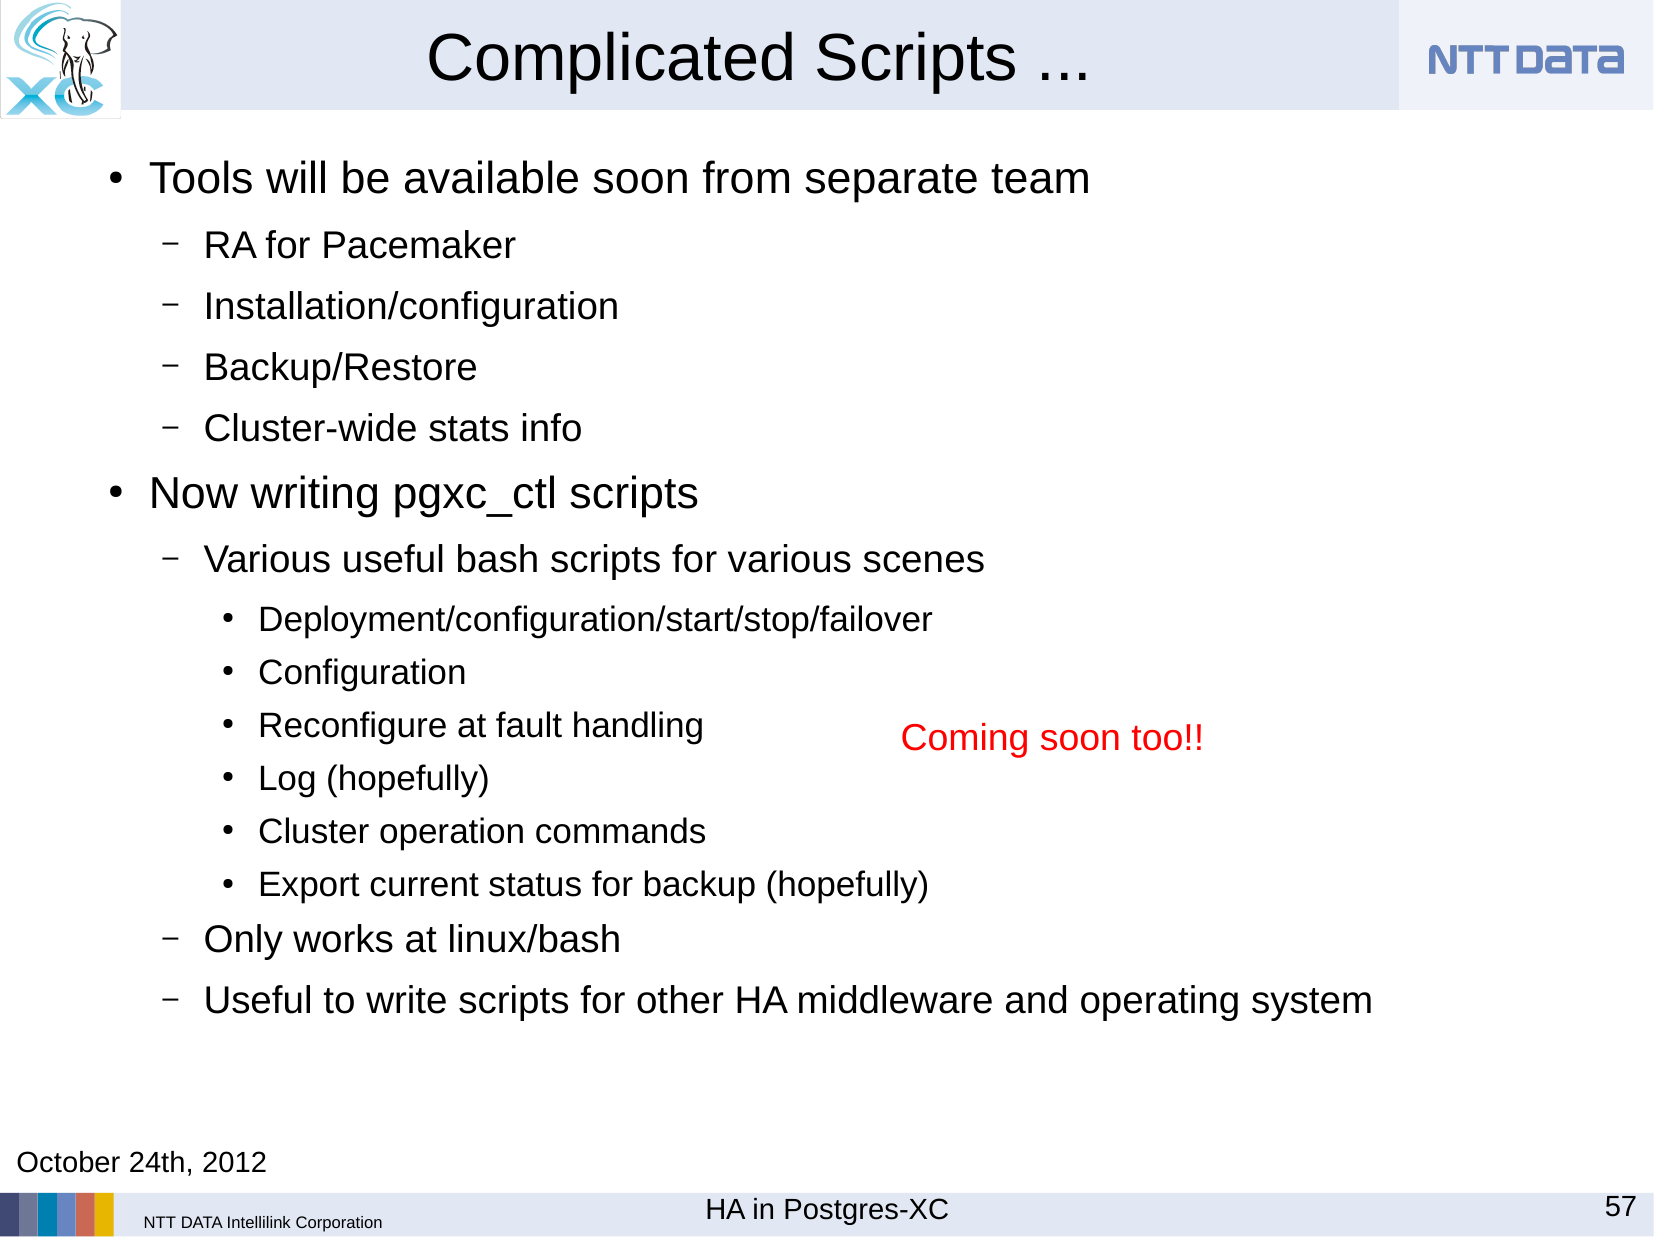

# Complicated Scripts ...
Tools will be available soon from separate team
RA for Pacemaker
Installation/configuration
Backup/Restore
Cluster-wide stats info
Now writing pgxc_ctl scripts
Various useful bash scripts for various scenes
Deployment/configuration/start/stop/failover
Configuration
Reconfigure at fault handling
Log (hopefully)
Cluster operation commands
Export current status for backup (hopefully)
Only works at linux/bash
Useful to write scripts for other HA middleware and operating system
Coming soon too!!
October 24th, 2012
57
HA in Postgres-XC